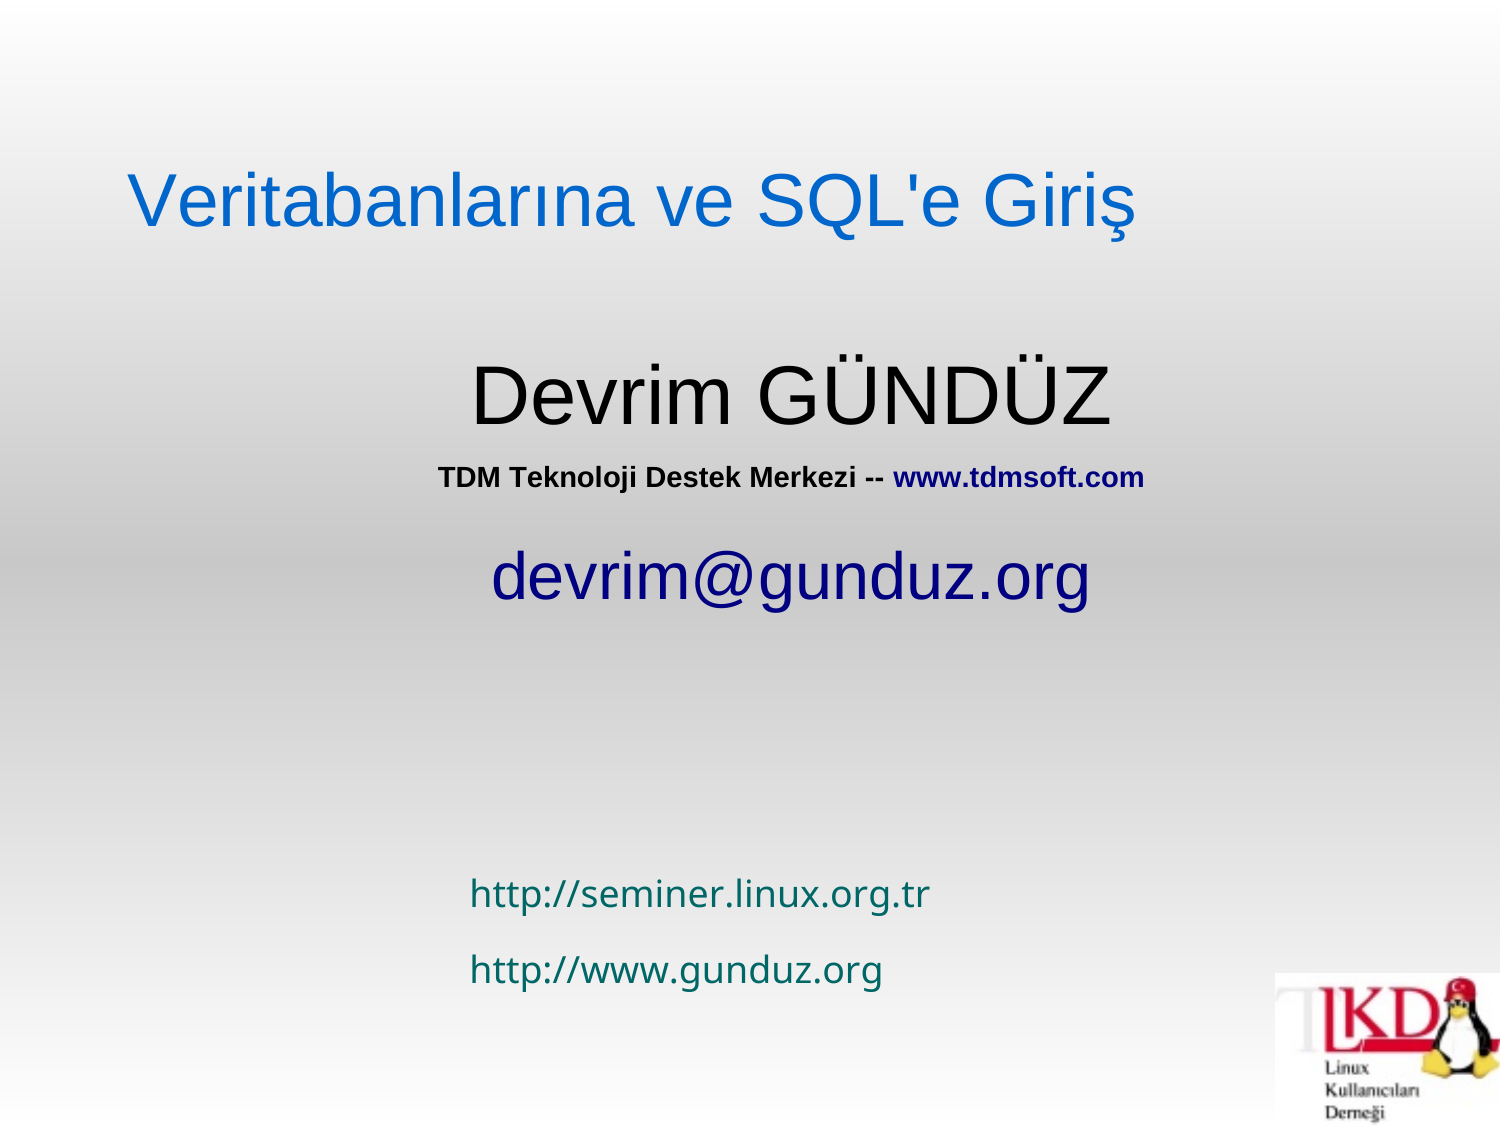

# Veritabanlarına ve SQL'e Giriş
Devrim GÜNDÜZ
TDM Teknoloji Destek Merkezi -- www.tdmsoft.com
devrim@gunduz.org
http://seminer.linux.org.tr
http://www.gunduz.org